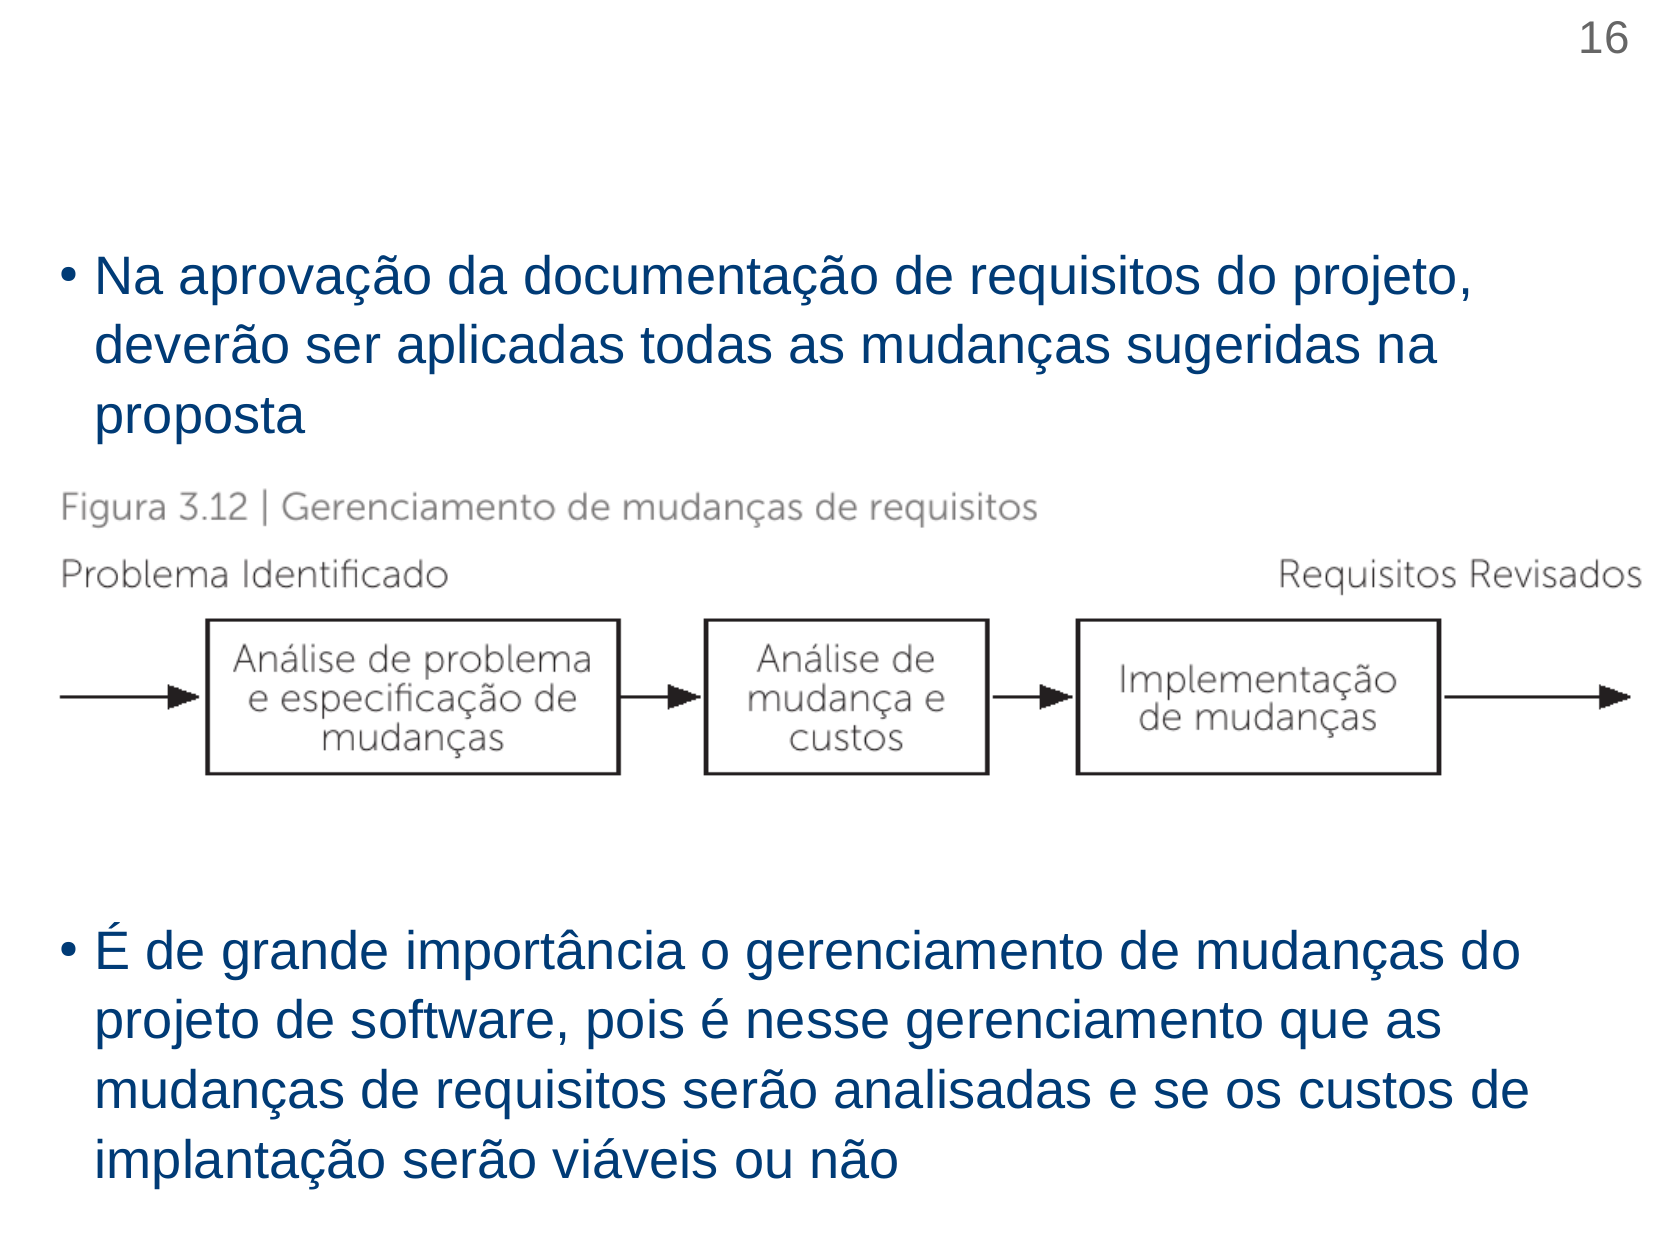

16
#
Na aprovação da documentação de requisitos do projeto, deverão ser aplicadas todas as mudanças sugeridas na proposta
É de grande importância o gerenciamento de mudanças do projeto de software, pois é nesse gerenciamento que as mudanças de requisitos serão analisadas e se os custos de implantação serão viáveis ou não